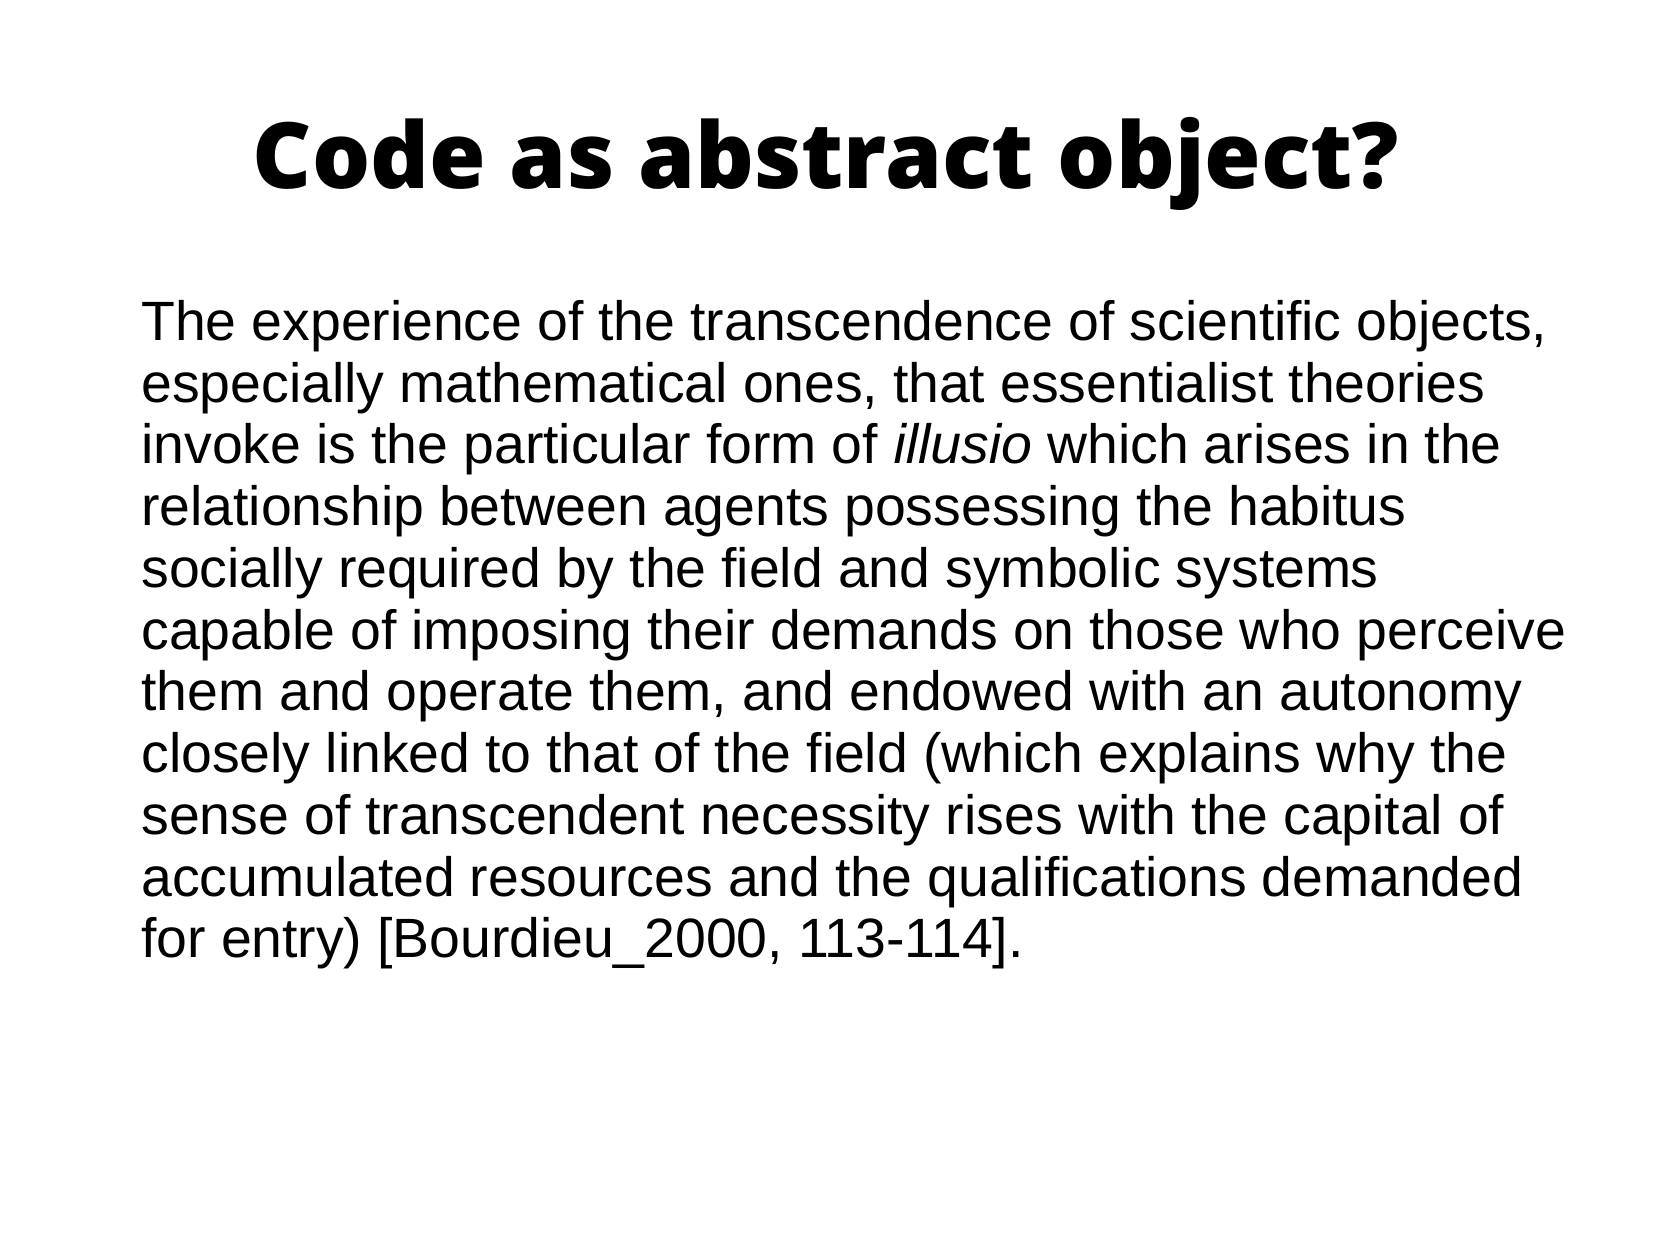

# Code as abstract object?
The experience of the transcendence of scientific objects, especially mathematical ones, that essentialist theories invoke is the particular form of illusio which arises in the relationship between agents possessing the habitus socially required by the field and symbolic systems capable of imposing their demands on those who perceive them and operate them, and endowed with an autonomy closely linked to that of the field (which explains why the sense of transcendent necessity rises with the capital of accumulated resources and the qualifications demanded for entry) [Bourdieu_2000, 113-114].